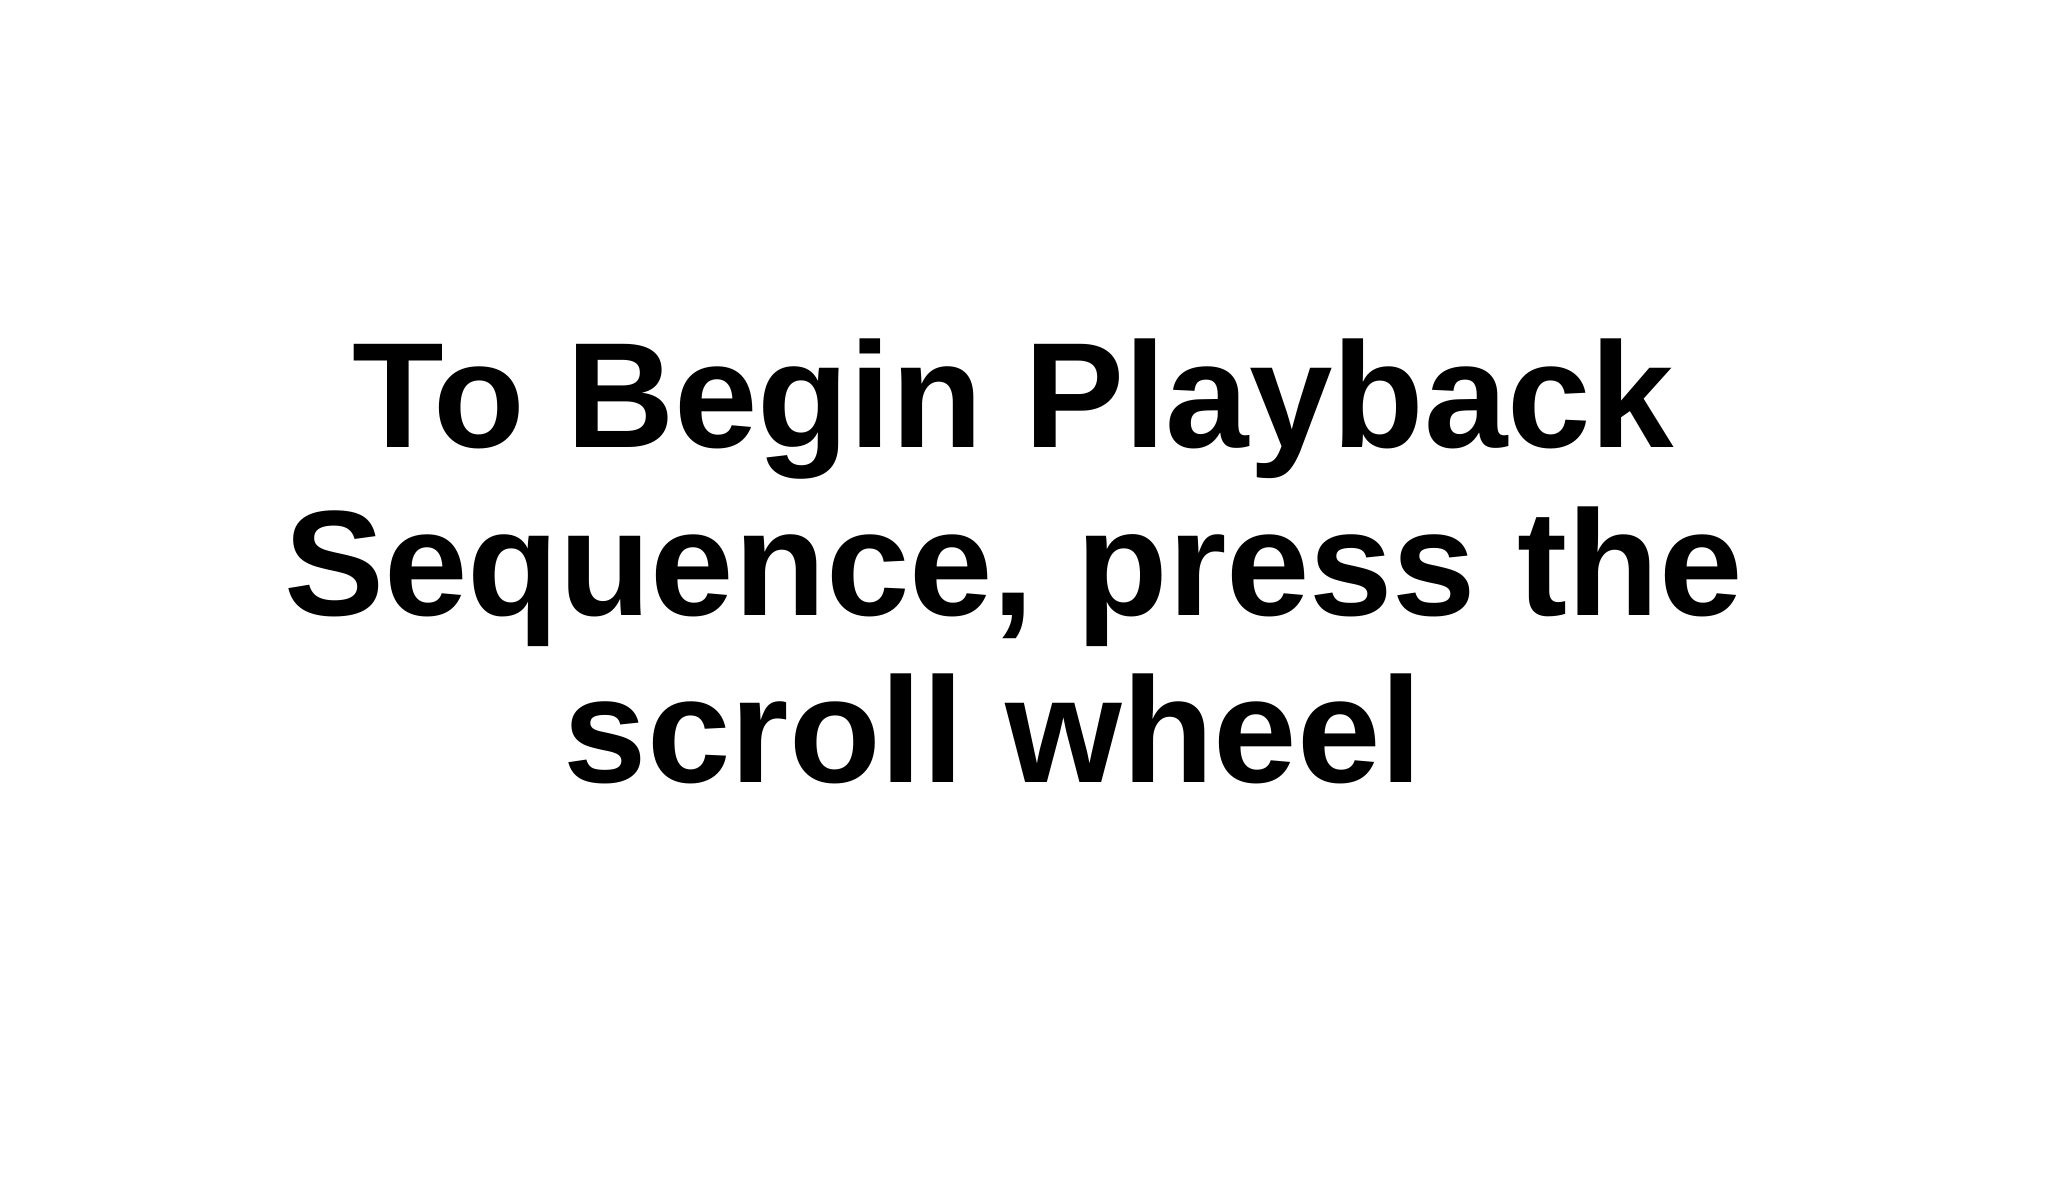

To Begin Playback Sequence, press the scroll wheel